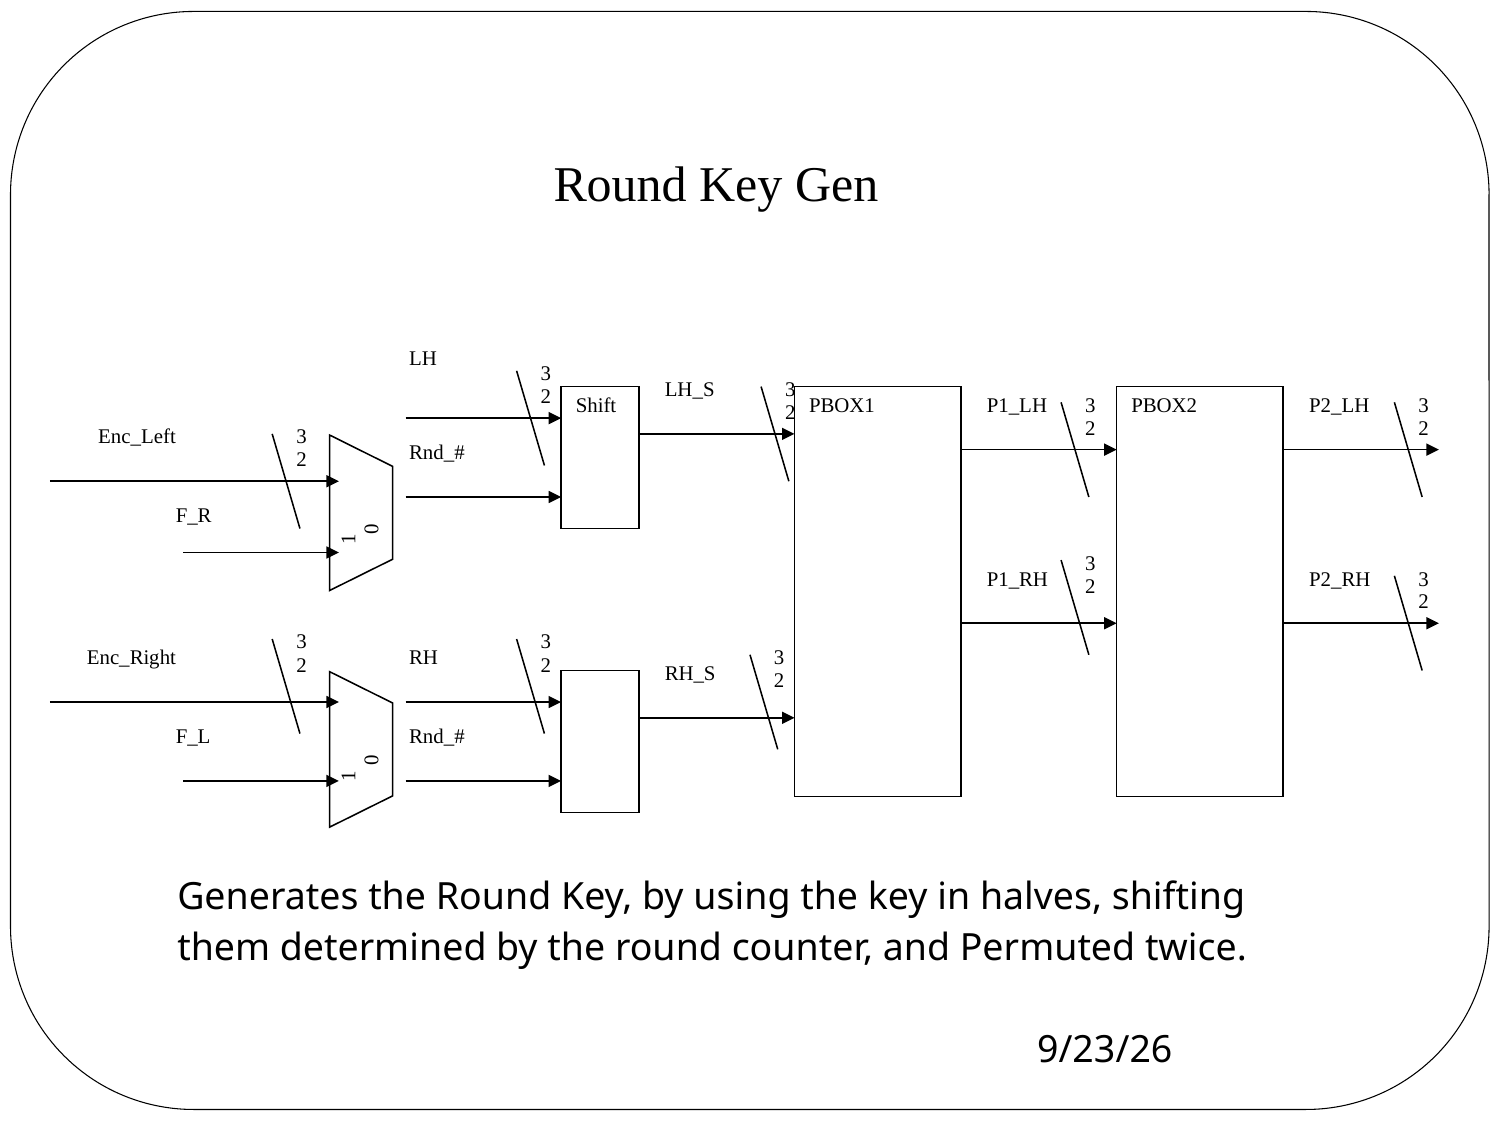

Round Key Gen
LH
32
LH_S
32
Shift
PBOX1
P1_LH
32
PBOX2
P2_LH
32
Enc_Left
32
Rnd_#
1 0
F_R
32
P1_RH
P2_RH
32
32
32
Enc_Right
RH
32
RH_S
F_L
Rnd_#
1 0
Generates the Round Key, by using the key in halves, shifting them determined by the round counter, and Permuted twice.